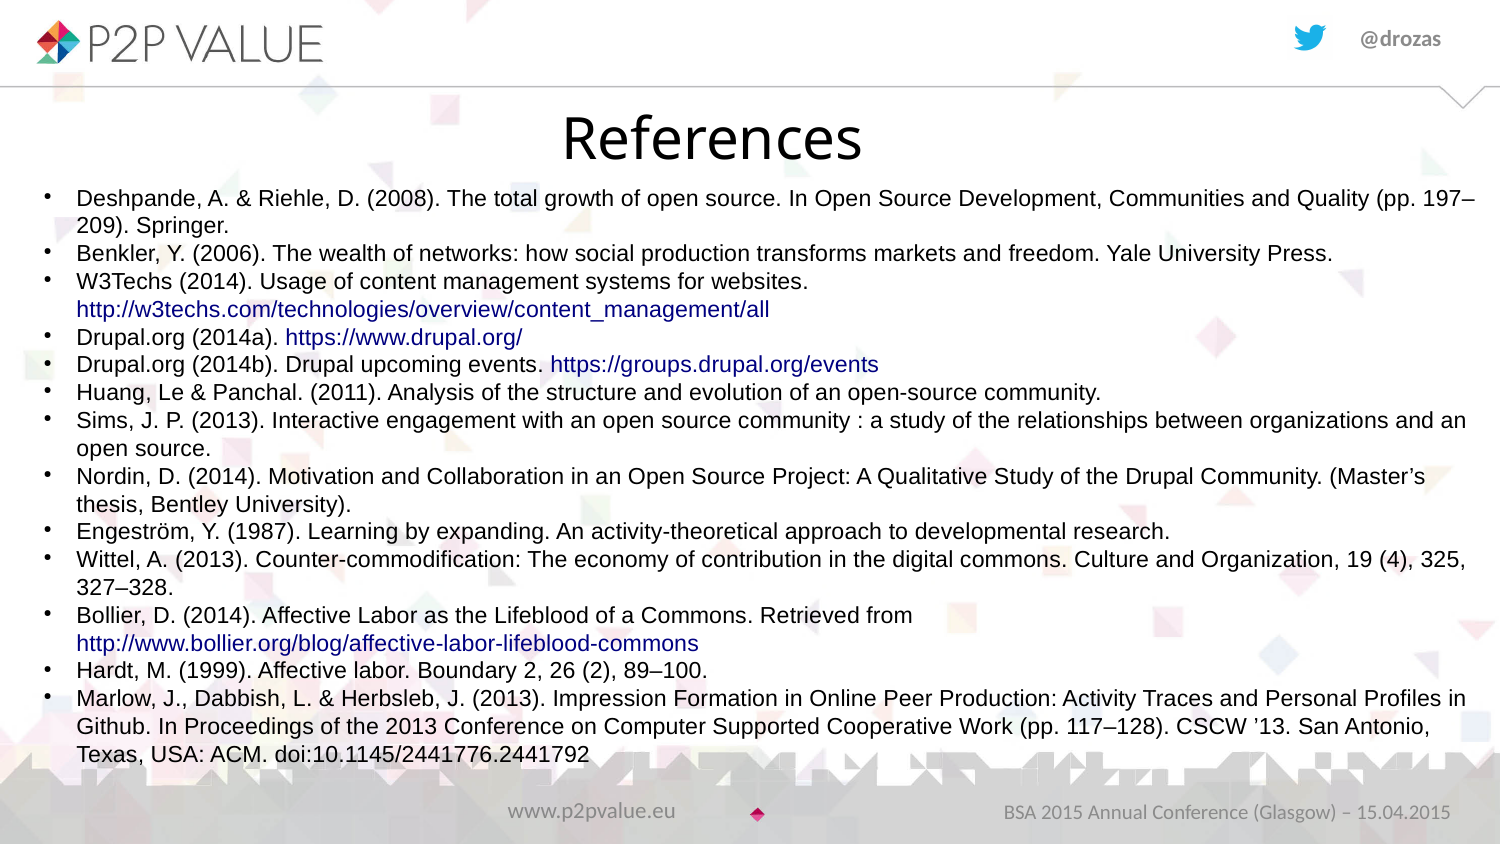

@drozas
# References
Deshpande, A. & Riehle, D. (2008). The total growth of open source. In Open Source Development, Communities and Quality (pp. 197–209). Springer.
Benkler, Y. (2006). The wealth of networks: how social production transforms markets and freedom. Yale University Press.
W3Techs (2014). Usage of content management systems for websites. http://w3techs.com/technologies/overview/content_management/all
Drupal.org (2014a). https://www.drupal.org/
Drupal.org (2014b). Drupal upcoming events. https://groups.drupal.org/events
Huang, Le & Panchal. (2011). Analysis of the structure and evolution of an open-source community.
Sims, J. P. (2013). Interactive engagement with an open source community : a study of the relationships between organizations and an open source.
Nordin, D. (2014). Motivation and Collaboration in an Open Source Project: A Qualitative Study of the Drupal Community. (Master’s thesis, Bentley University).
Engeström, Y. (1987). Learning by expanding. An activity-theoretical approach to developmental research.
Wittel, A. (2013). Counter-commodification: The economy of contribution in the digital commons. Culture and Organization, 19 (4), 325, 327–328.
Bollier, D. (2014). Affective Labor as the Lifeblood of a Commons. Retrieved from http://www.bollier.org/blog/affective-labor-lifeblood-commons
Hardt, M. (1999). Affective labor. Boundary 2, 26 (2), 89–100.
Marlow, J., Dabbish, L. & Herbsleb, J. (2013). Impression Formation in Online Peer Production: Activity Traces and Personal Profiles in Github. In Proceedings of the 2013 Conference on Computer Supported Cooperative Work (pp. 117–128). CSCW ’13. San Antonio, Texas, USA: ACM. doi:10.1145/2441776.2441792
BSA 2015 Annual Conference (Glasgow) – 15.04.2015
www.p2pvalue.eu